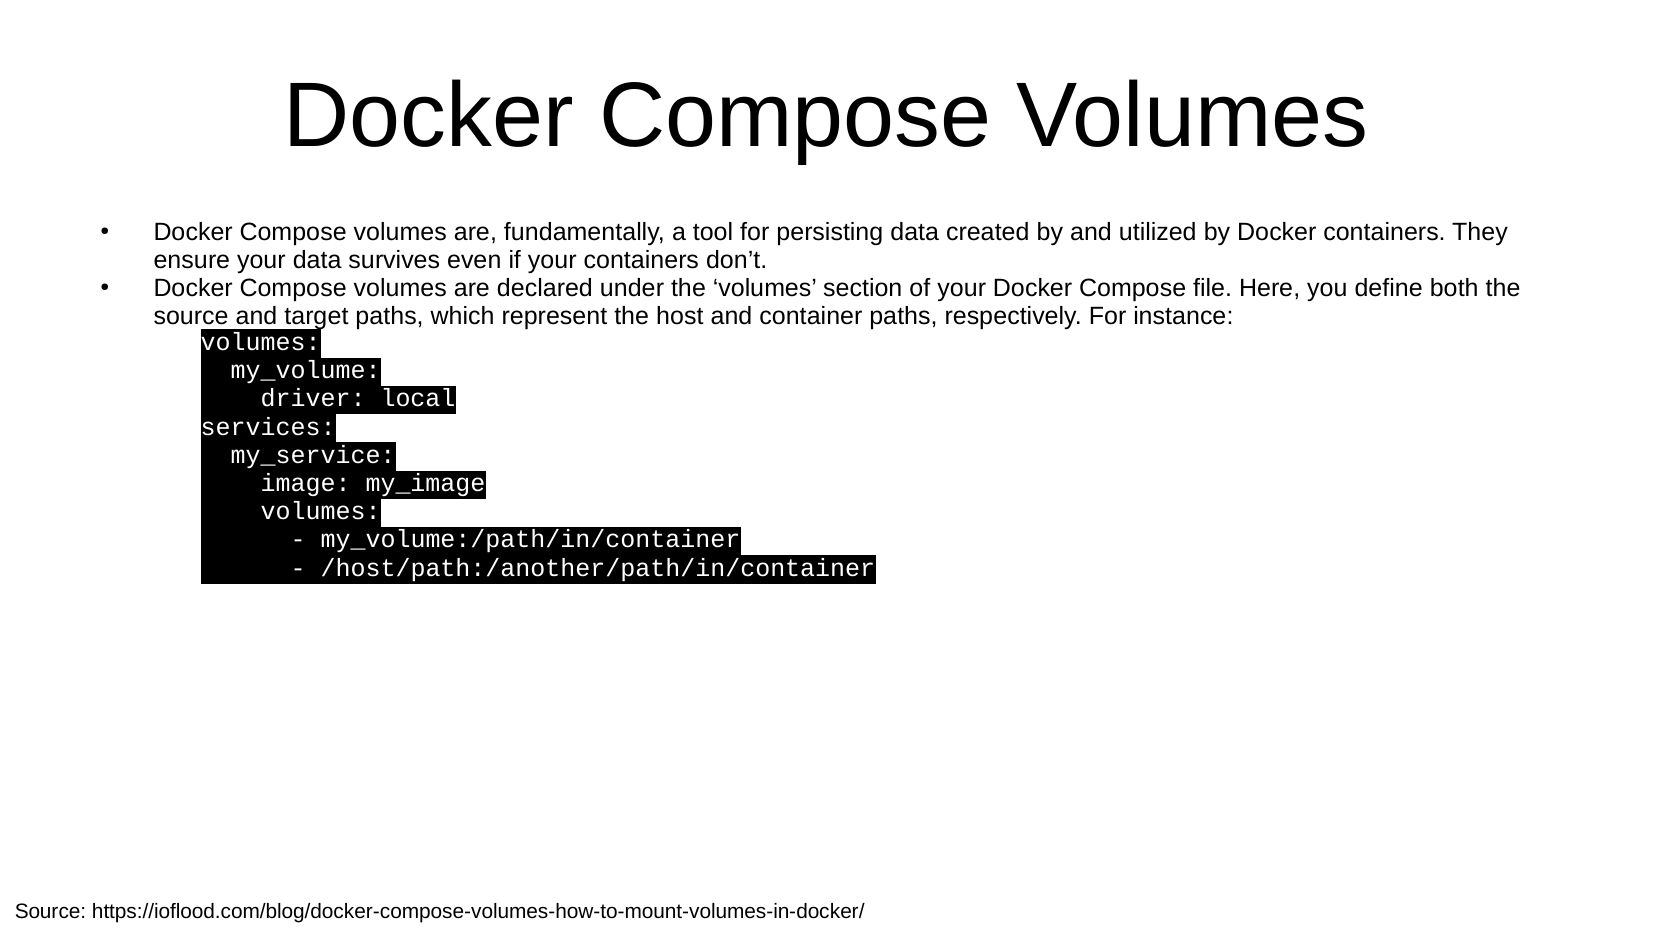

# Docker Compose Volumes
Docker Compose volumes are, fundamentally, a tool for persisting data created by and utilized by Docker containers. They ensure your data survives even if your containers don’t.
Docker Compose volumes are declared under the ‘volumes’ section of your Docker Compose file. Here, you define both the source and target paths, which represent the host and container paths, respectively. For instance:
volumes:
 my_volume:
 driver: local
services:
 my_service:
 image: my_image
 volumes:
 - my_volume:/path/in/container
 - /host/path:/another/path/in/container
Source: https://ioflood.com/blog/docker-compose-volumes-how-to-mount-volumes-in-docker/